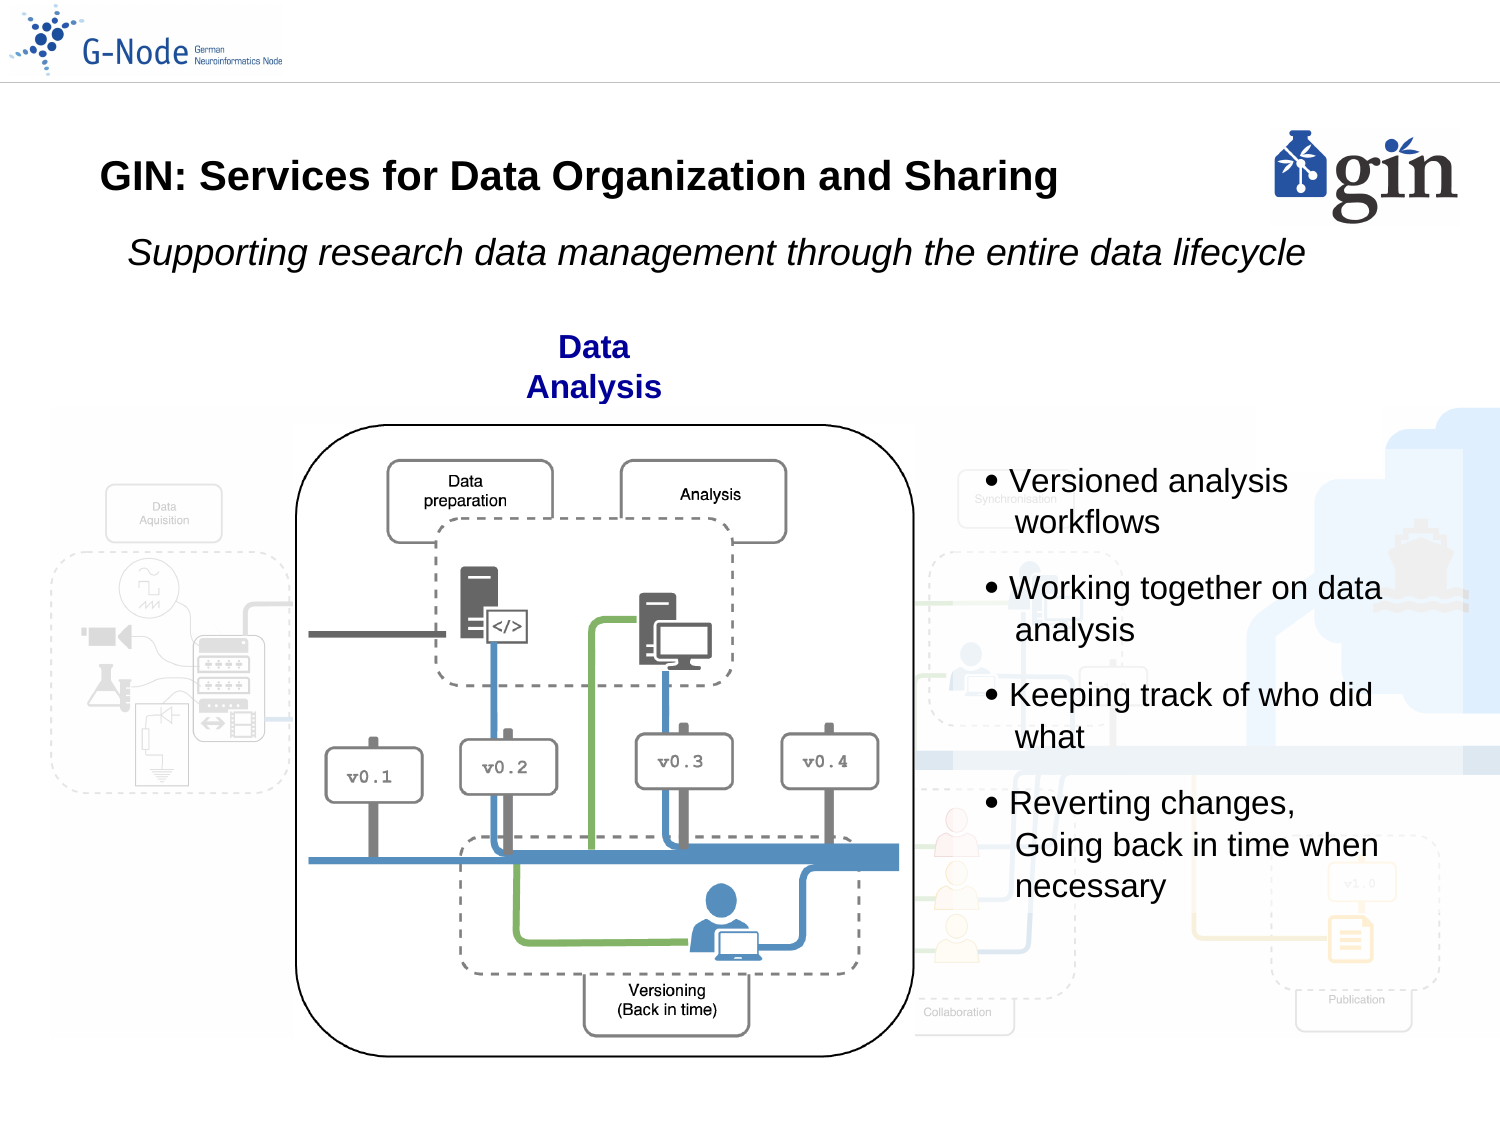

GIN: Services for Data Organization and Sharing
Supporting research data management through the entire data lifecycle
Data
Analysis
  Versioned analysis
workflows
  Working together on data analysis
  Keeping track of who did what
  Reverting changes,
Going back in time when necessary